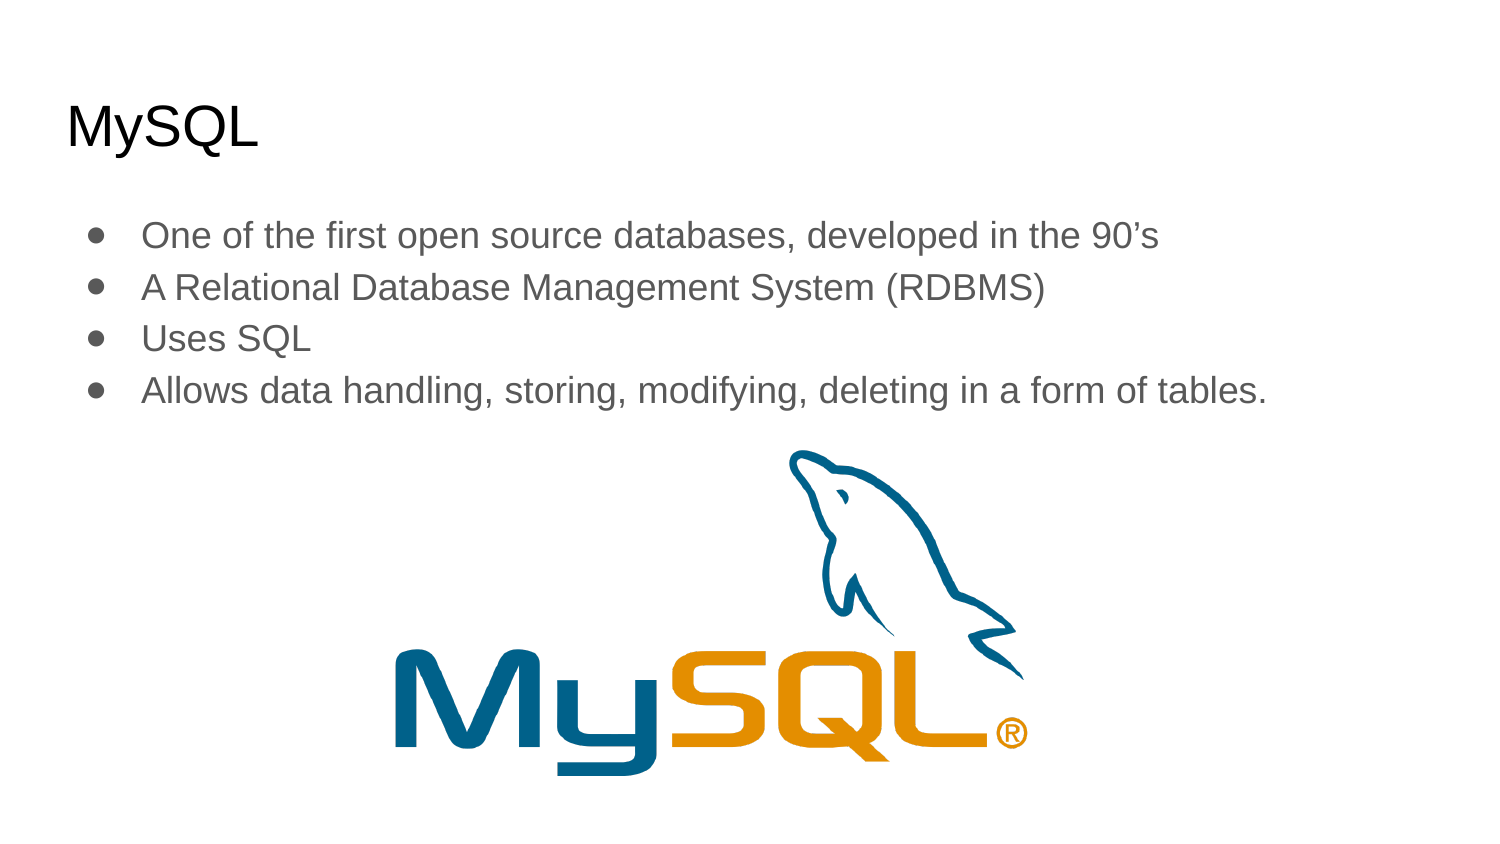

# MySQL
One of the first open source databases, developed in the 90’s
A Relational Database Management System (RDBMS)
Uses SQL
Allows data handling, storing, modifying, deleting in a form of tables.